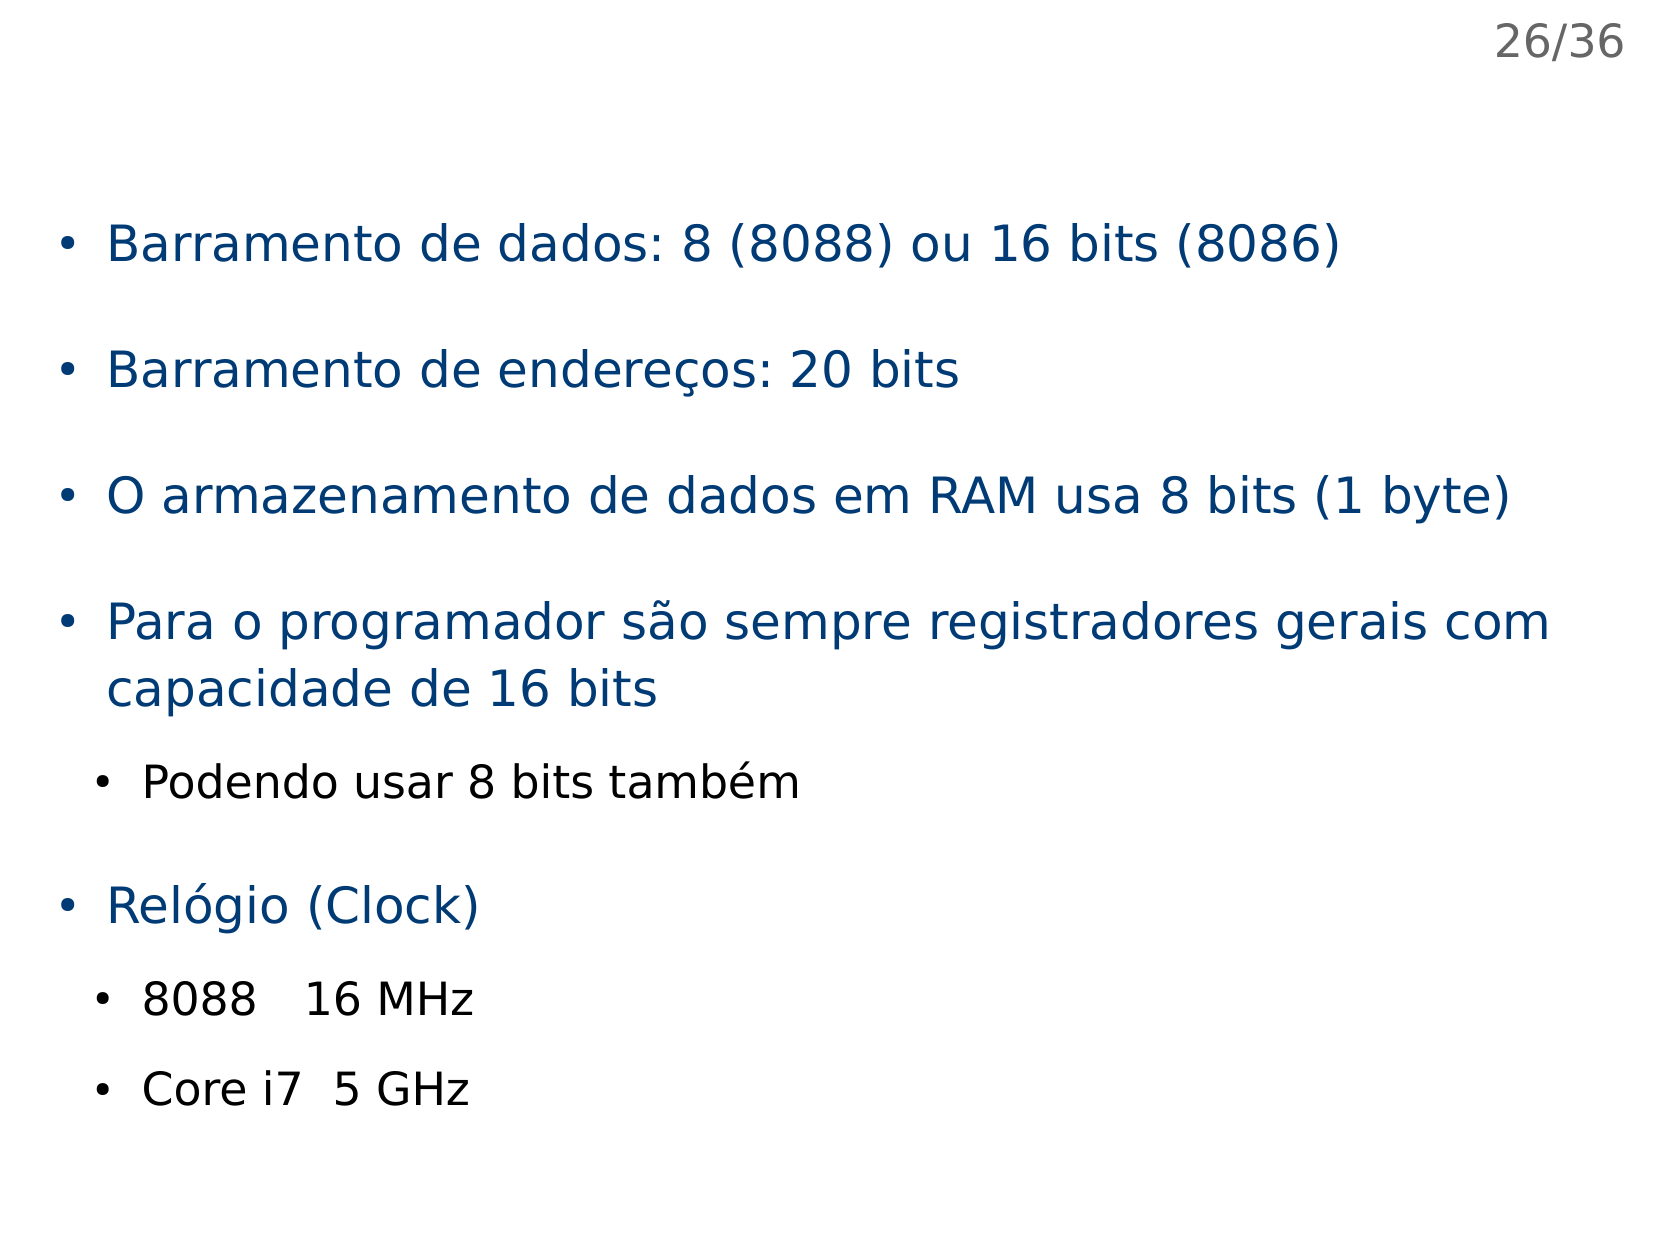

26
#
Barramento de dados: 8 (8088) ou 16 bits (8086)
Barramento de endereços: 20 bits
O armazenamento de dados em RAM usa 8 bits (1 byte)
Para o programador são sempre registradores gerais com capacidade de 16 bits
Podendo usar 8 bits também
Relógio (Clock)
8088 	 16 MHz
Core i7 5 GHz